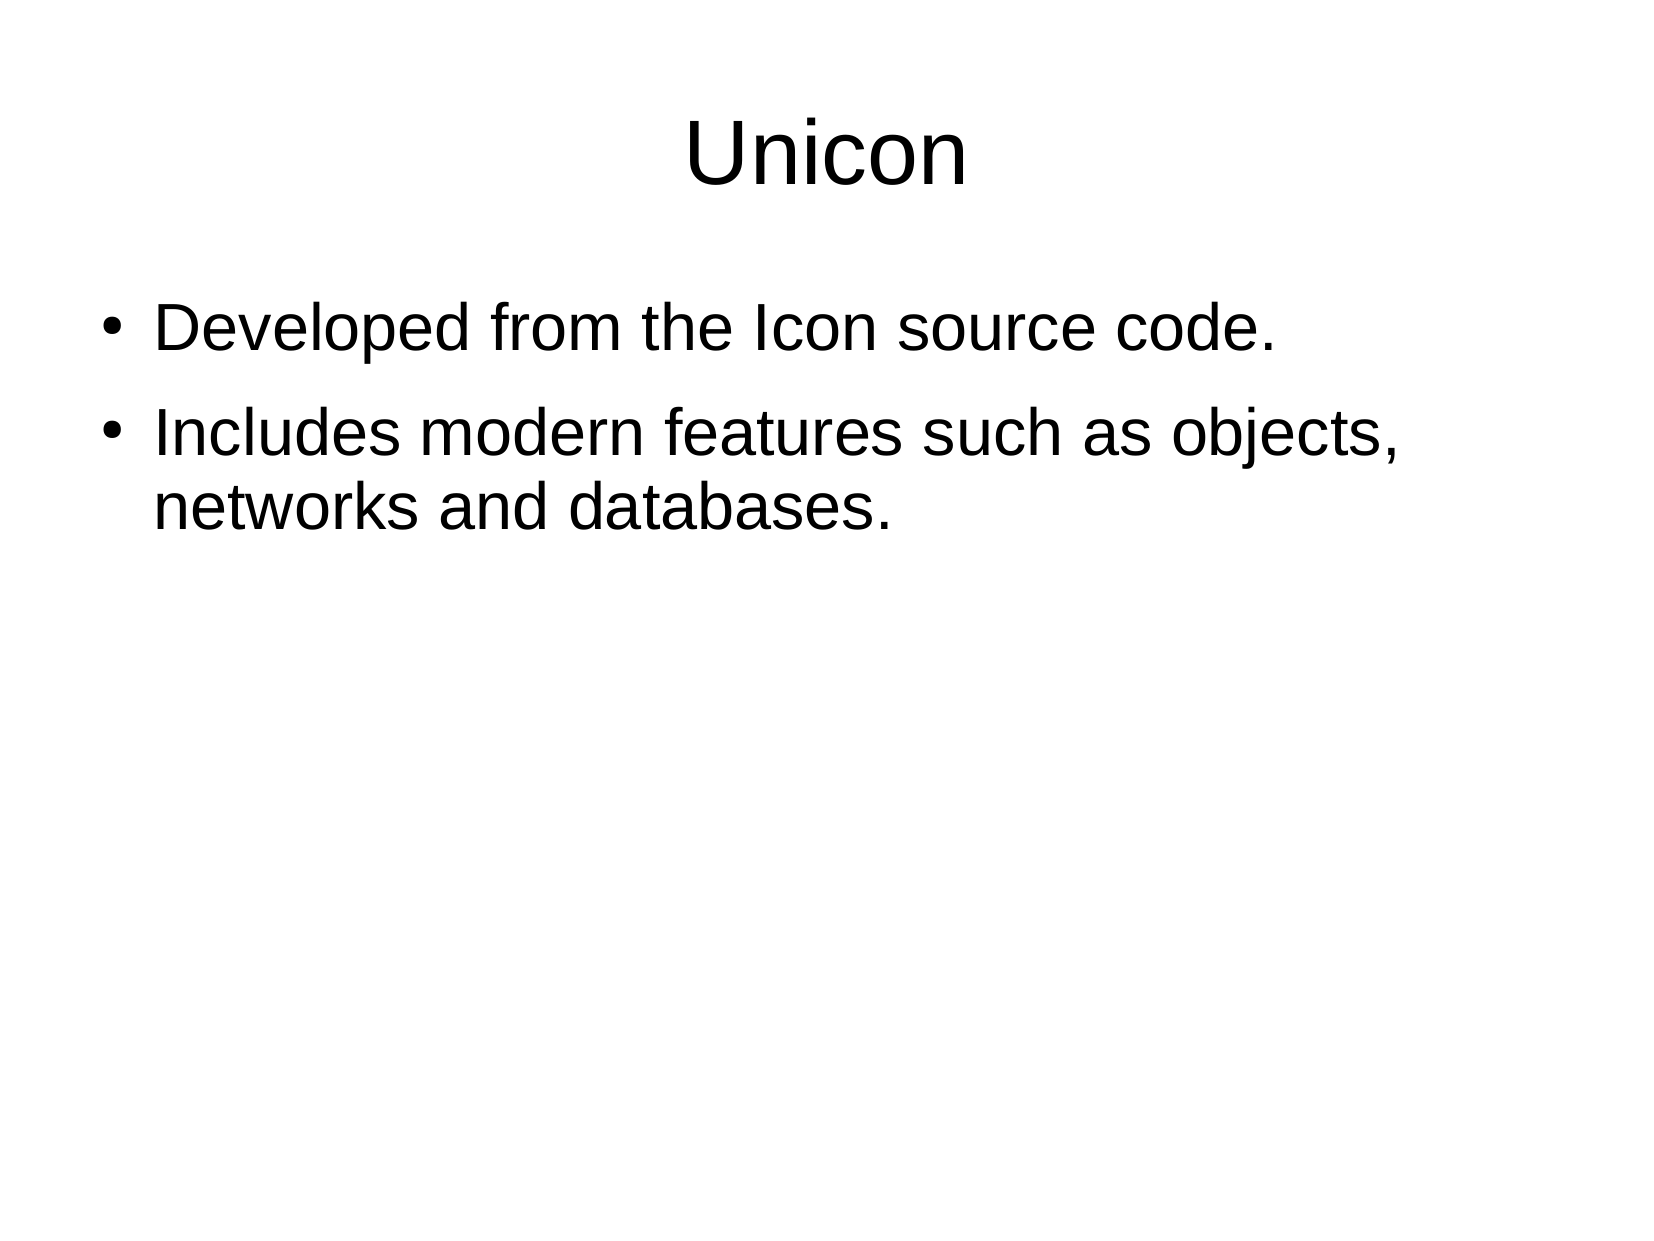

# Unicon
Developed from the Icon source code.
Includes modern features such as objects, networks and databases.